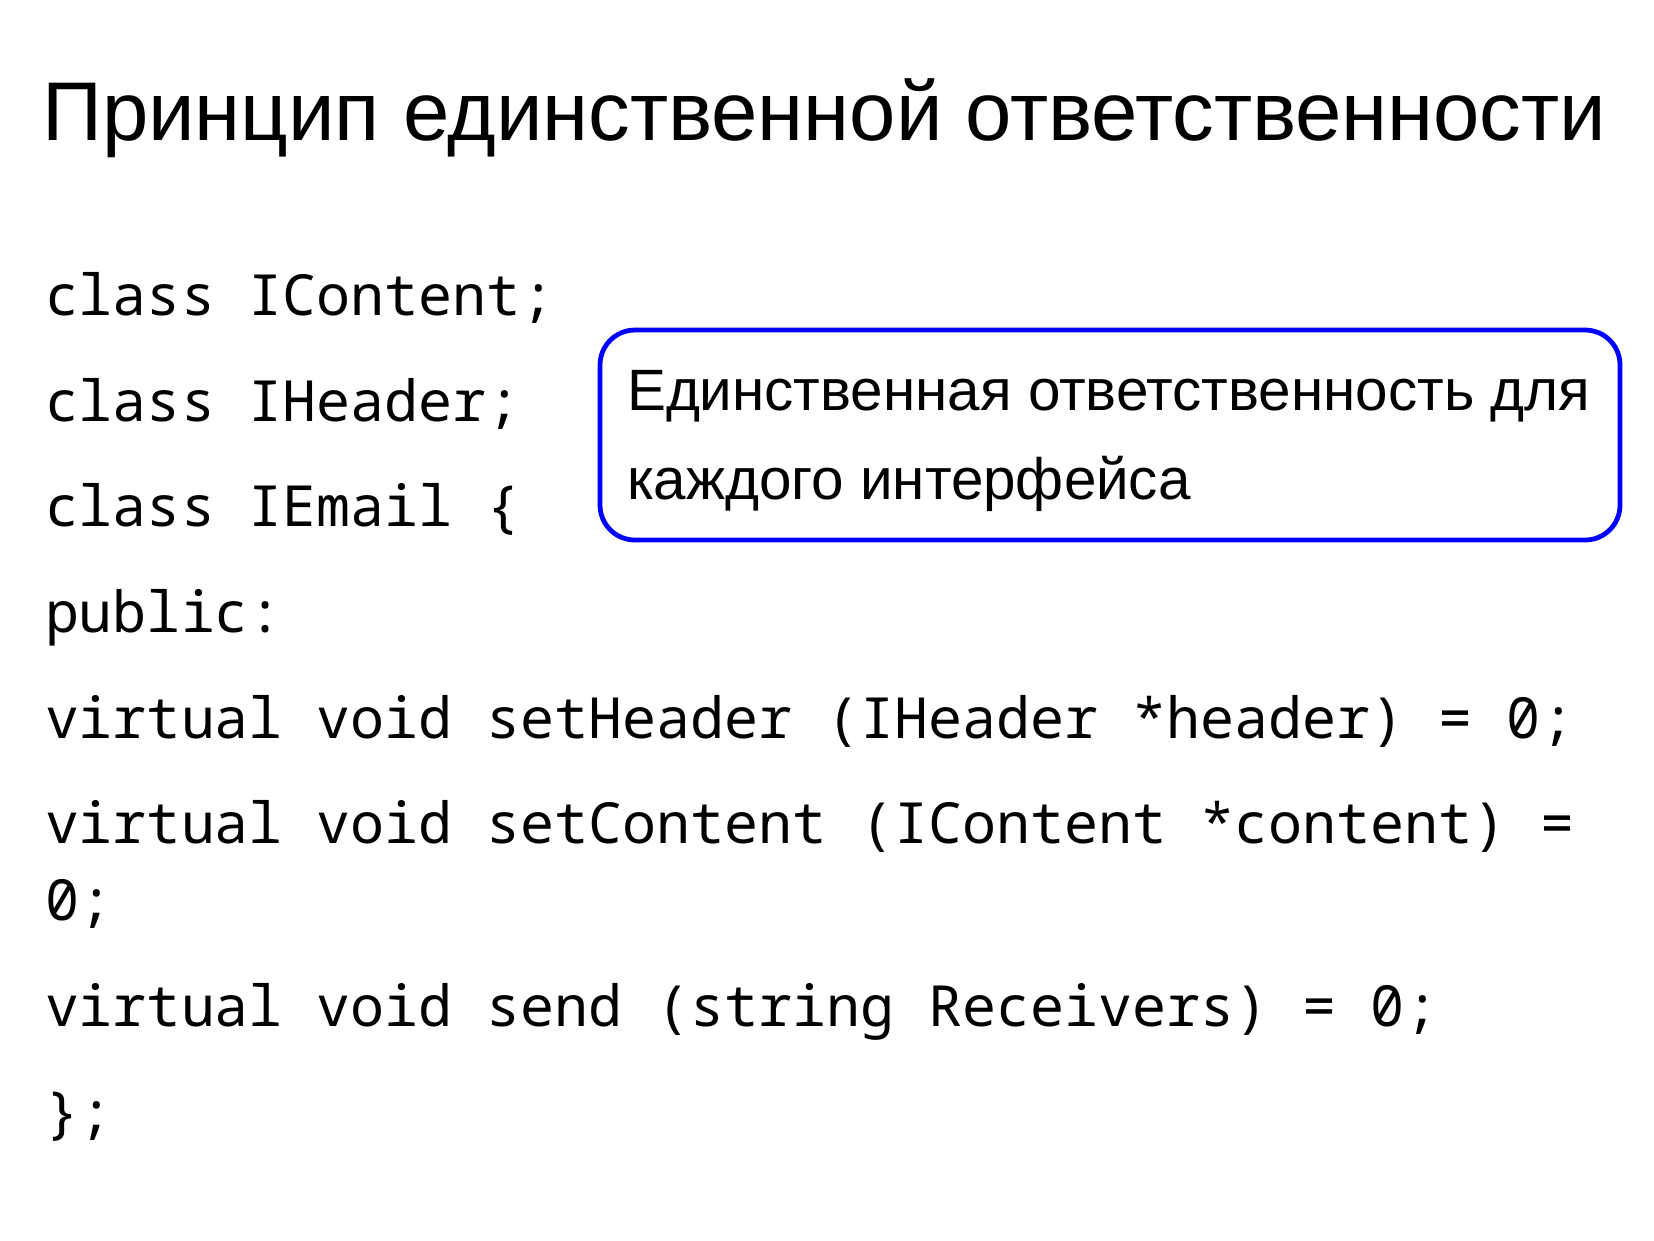

# Принцип единственной ответственности
class IContent;
class IHeader;
class IEmail {
public:
virtual void setHeader (IHeader *header) = 0;
virtual void setContent (IContent *content) = 0;
virtual void send (string Receivers) = 0;
};
Единственная ответственность для
каждого интерфейса